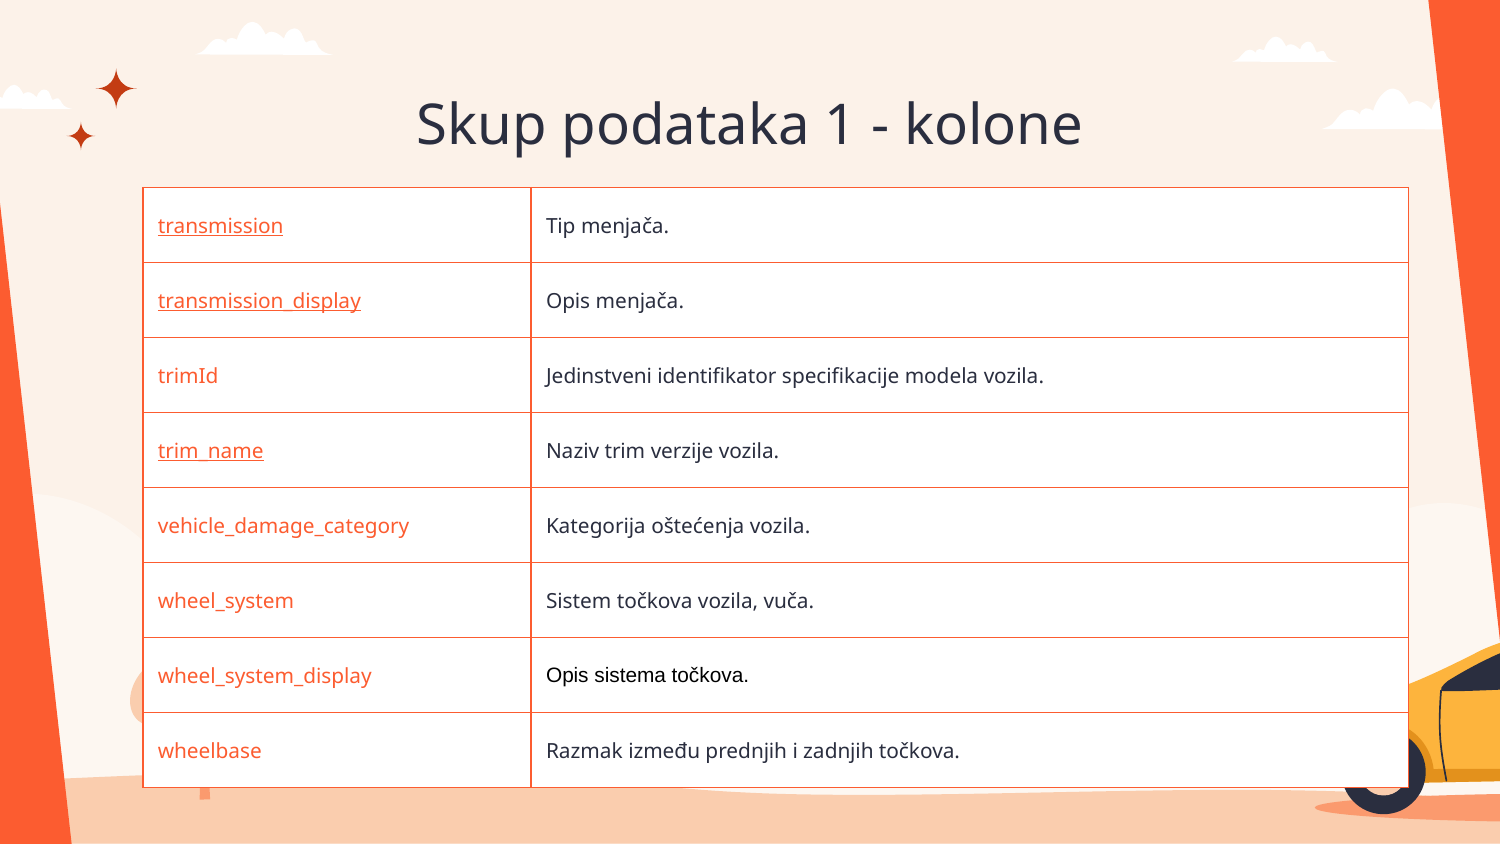

# Skup podataka 1 - kolone
| transmission | Tip menjača. |
| --- | --- |
| transmission\_display | Opis menjača. |
| trimId | Jedinstveni identifikator specifikacije modela vozila. |
| trim\_name | Naziv trim verzije vozila. |
| vehicle\_damage\_category | Kategorija oštećenja vozila. |
| wheel\_system | Sistem točkova vozila, vuča. |
| wheel\_system\_display | Opis sistema točkova. |
| wheelbase | Razmak između prednjih i zadnjih točkova. |